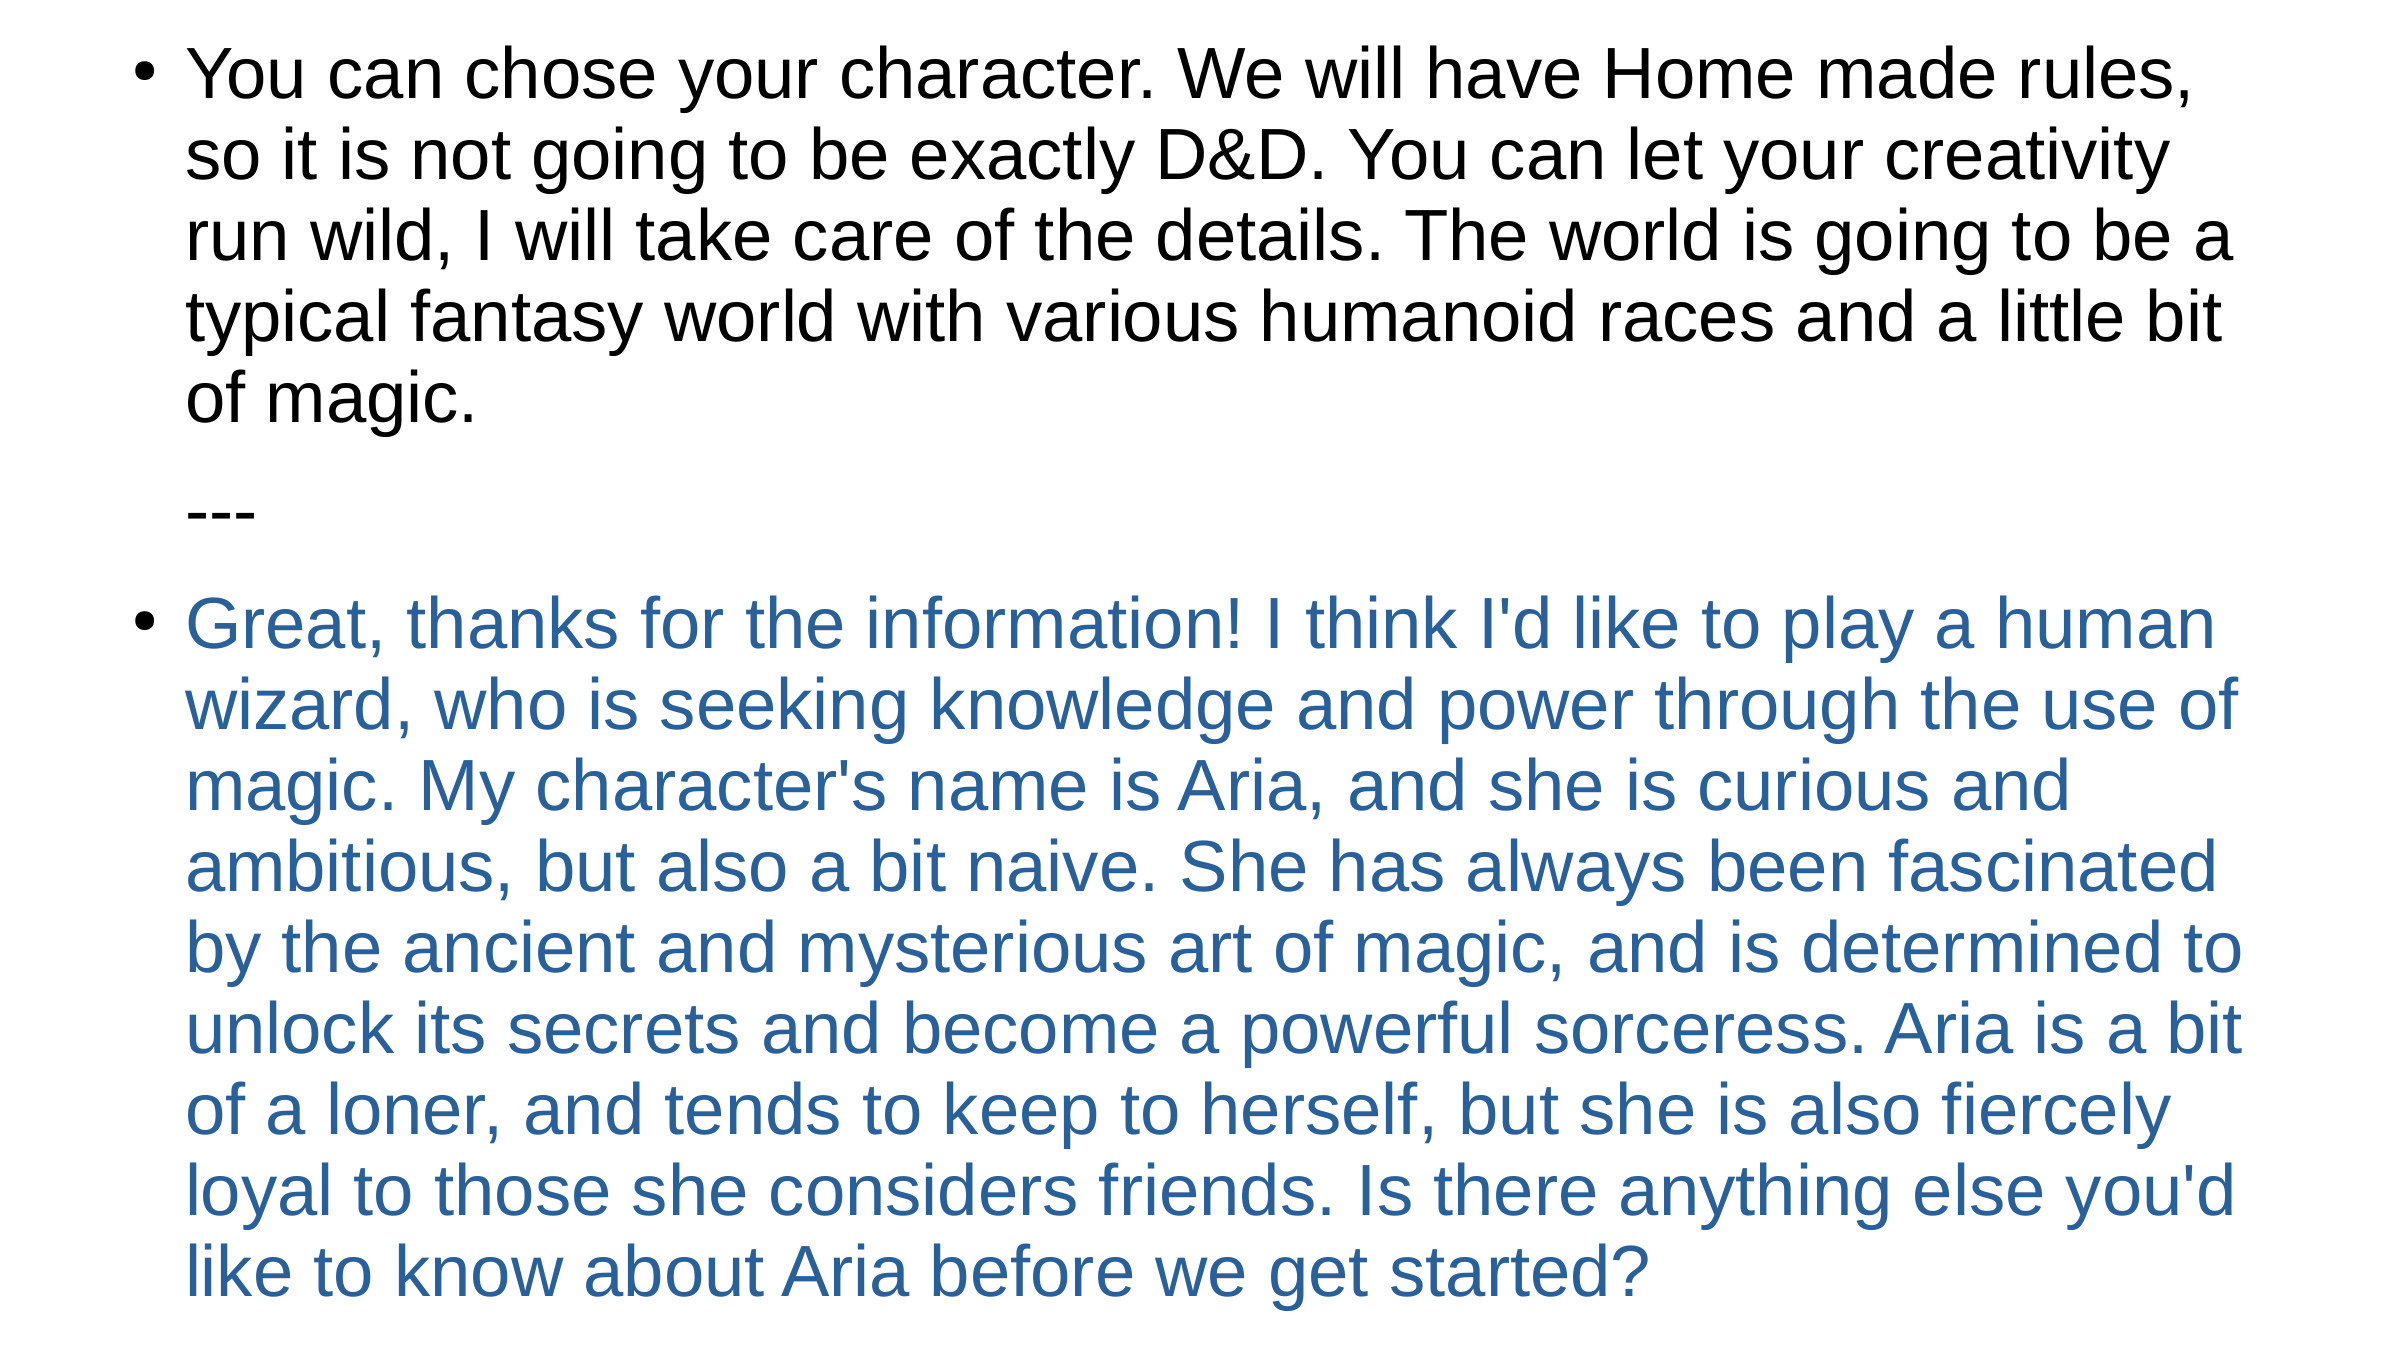

# You can chose your character. We will have Home made rules, so it is not going to be exactly D&D. You can let your creativity run wild, I will take care of the details. The world is going to be a typical fantasy world with various humanoid races and a little bit of magic.
---
Great, thanks for the information! I think I'd like to play a human wizard, who is seeking knowledge and power through the use of magic. My character's name is Aria, and she is curious and ambitious, but also a bit naive. She has always been fascinated by the ancient and mysterious art of magic, and is determined to unlock its secrets and become a powerful sorceress. Aria is a bit of a loner, and tends to keep to herself, but she is also fiercely loyal to those she considers friends. Is there anything else you'd like to know about Aria before we get started?